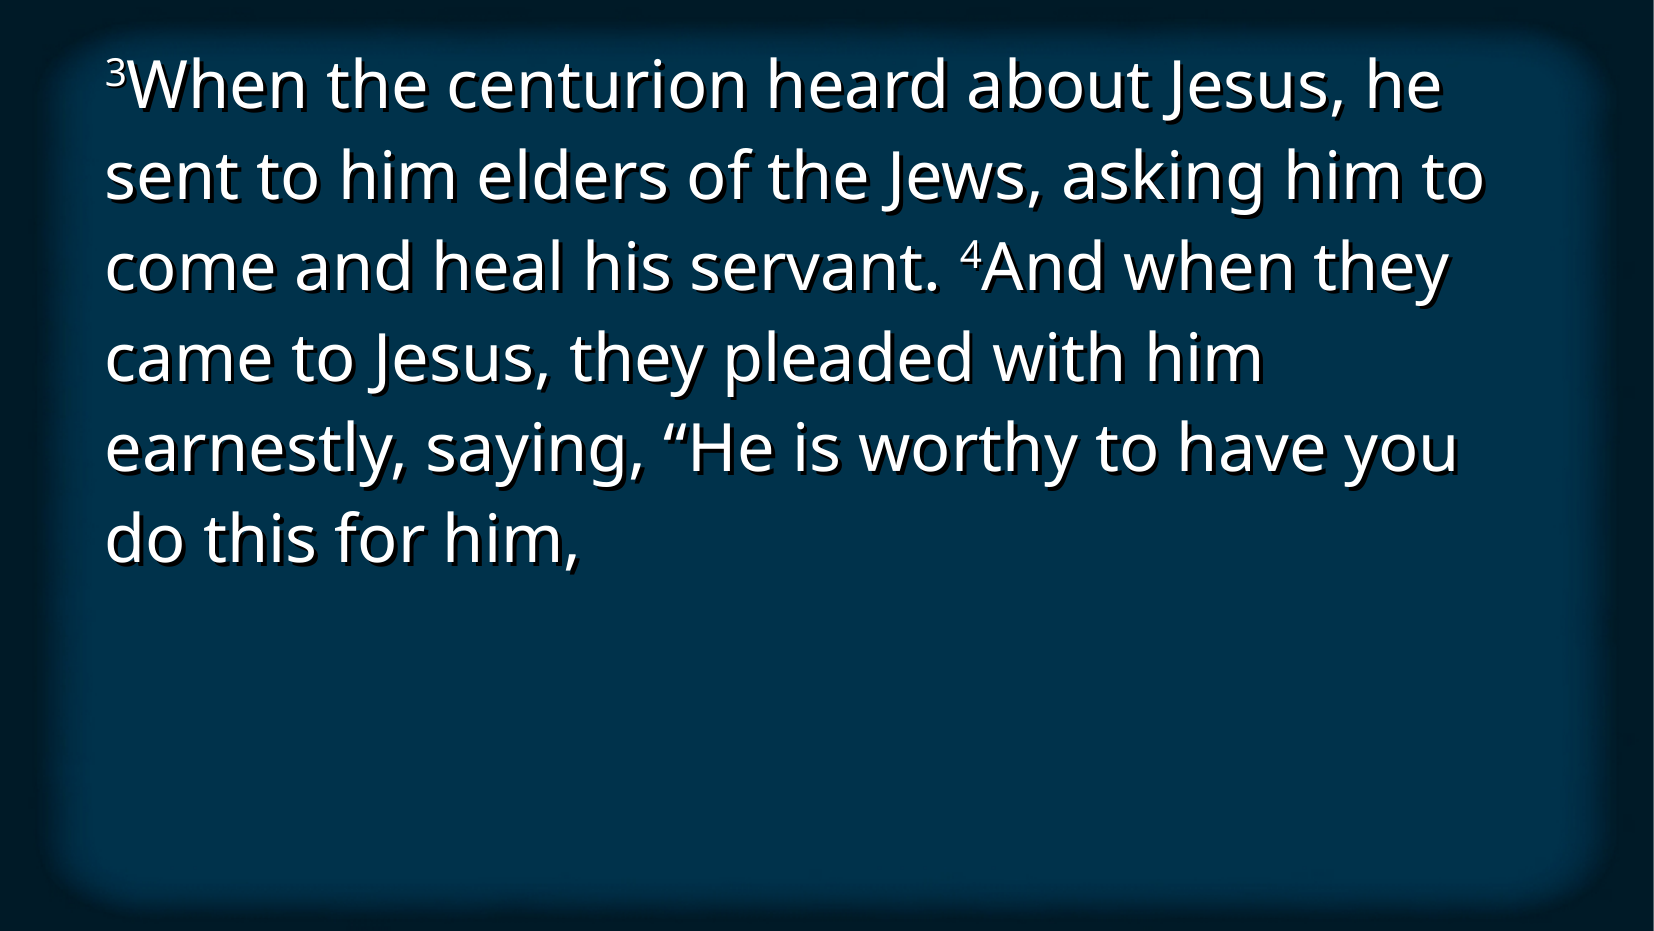

3When the centurion heard about Jesus, he sent to him elders of the Jews, asking him to come and heal his servant. 4And when they came to Jesus, they pleaded with him earnestly, saying, “He is worthy to have you do this for him,